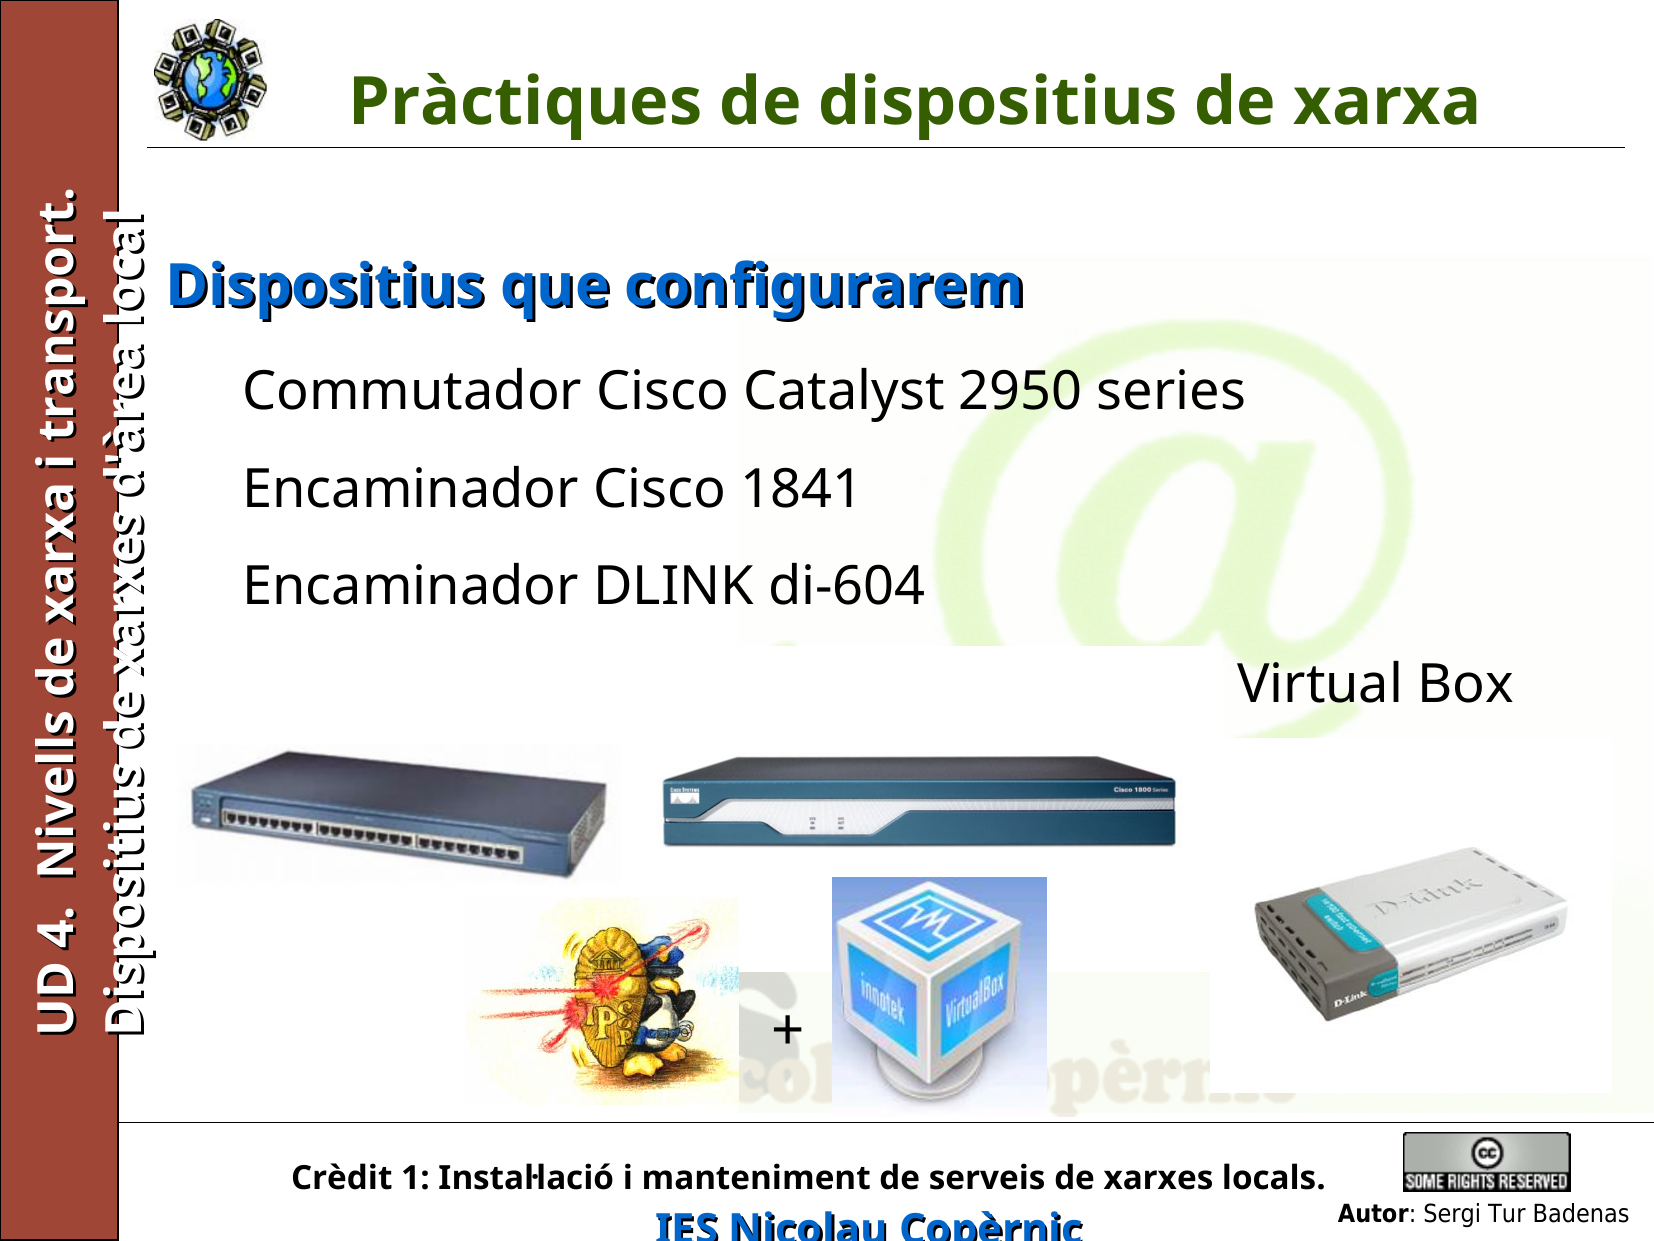

# Pràctiques de dispositius de xarxa
Dispositius que configurarem
Commutador Cisco Catalyst 2950 series
Encaminador Cisco 1841
Encaminador DLINK di-604
Linux Box IPCOP amb màquina virtual: Virtual Box
+